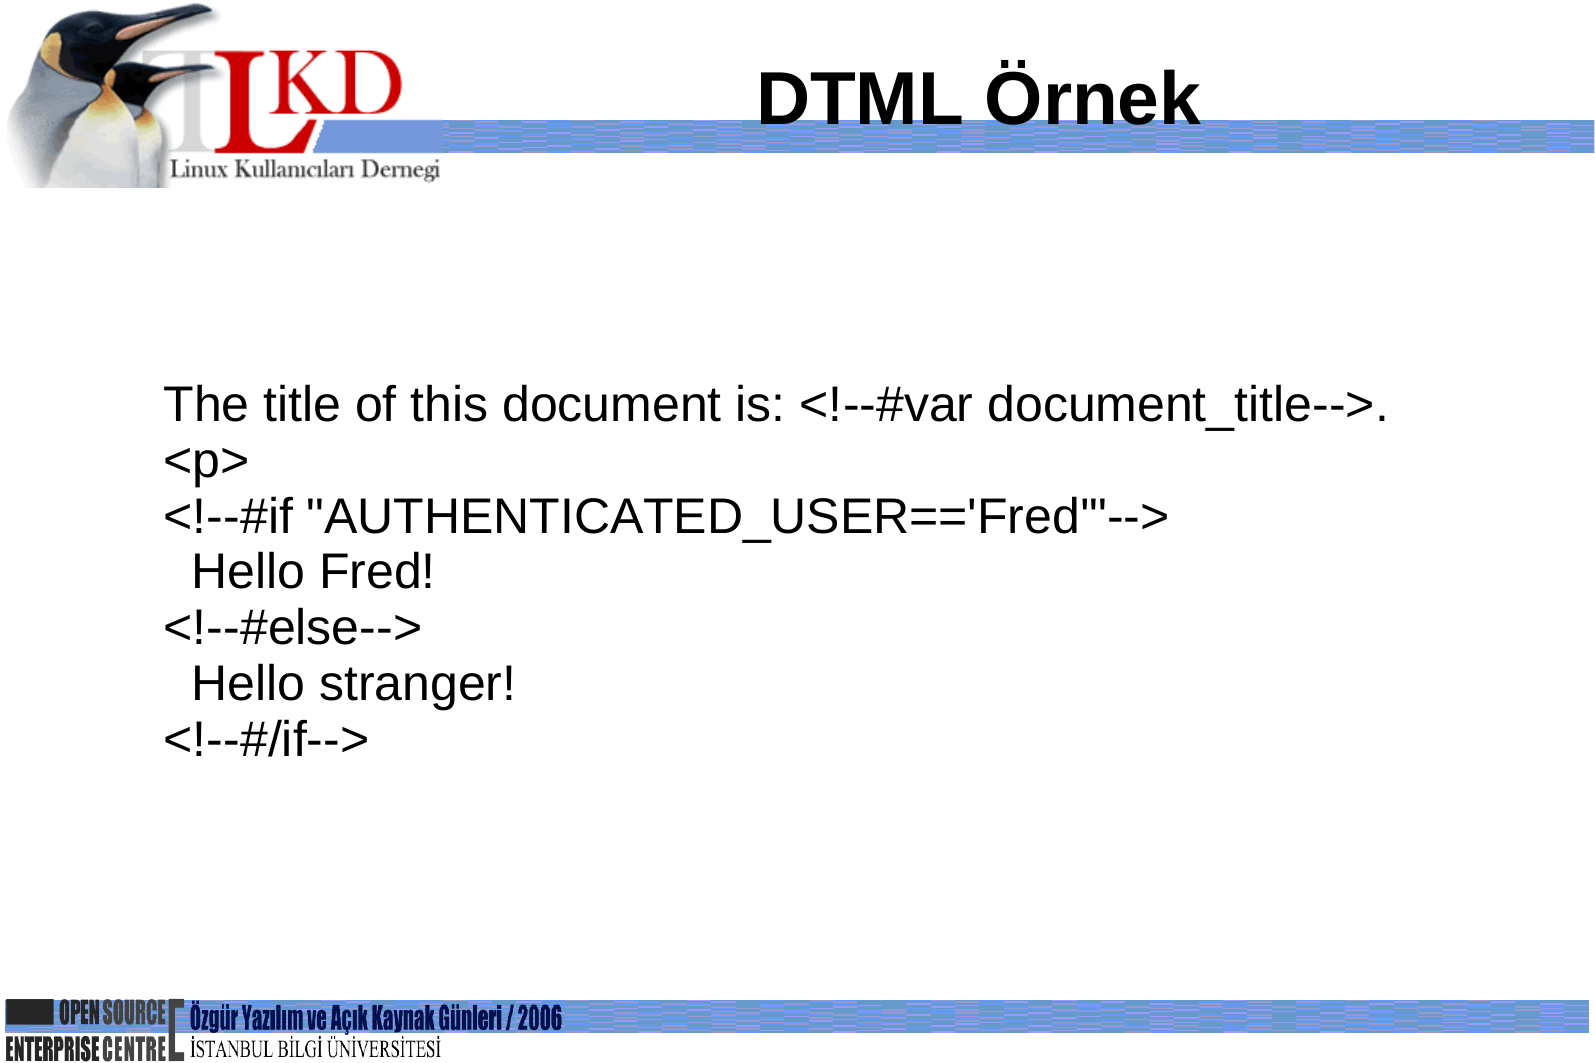

# DTML Örnek
 The title of this document is: <!--#var document_title-->.
 <p>
 <!--#if "AUTHENTICATED_USER=='Fred'"-->
 Hello Fred!
 <!--#else-->
 Hello stranger!
 <!--#/if-->